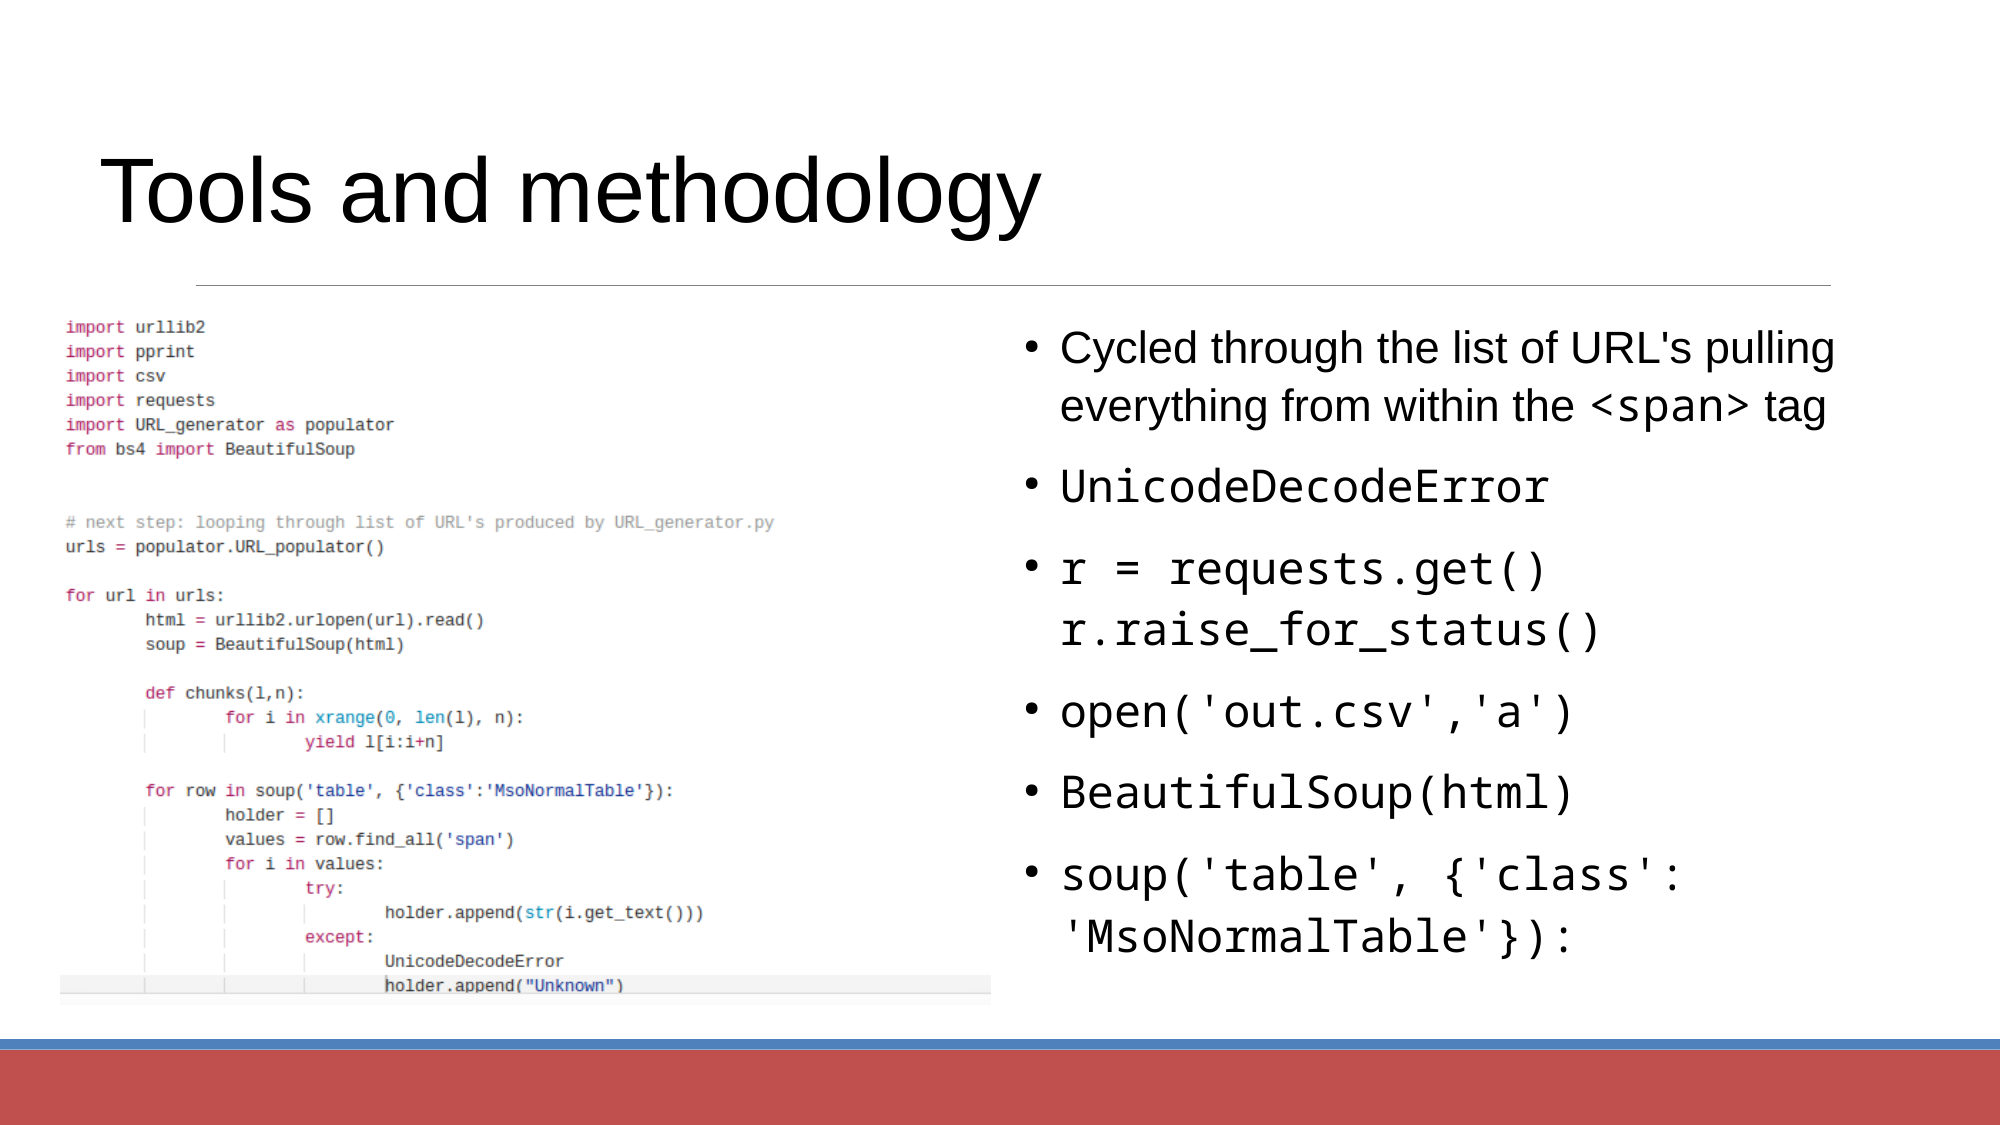

# Tools and methodology
Cycled through the list of URL's pulling everything from within the <span> tag
UnicodeDecodeError
r = requests.get()
r.raise_for_status()
open('out.csv','a')
BeautifulSoup(html)
soup('table', {'class': 'MsoNormalTable'}):